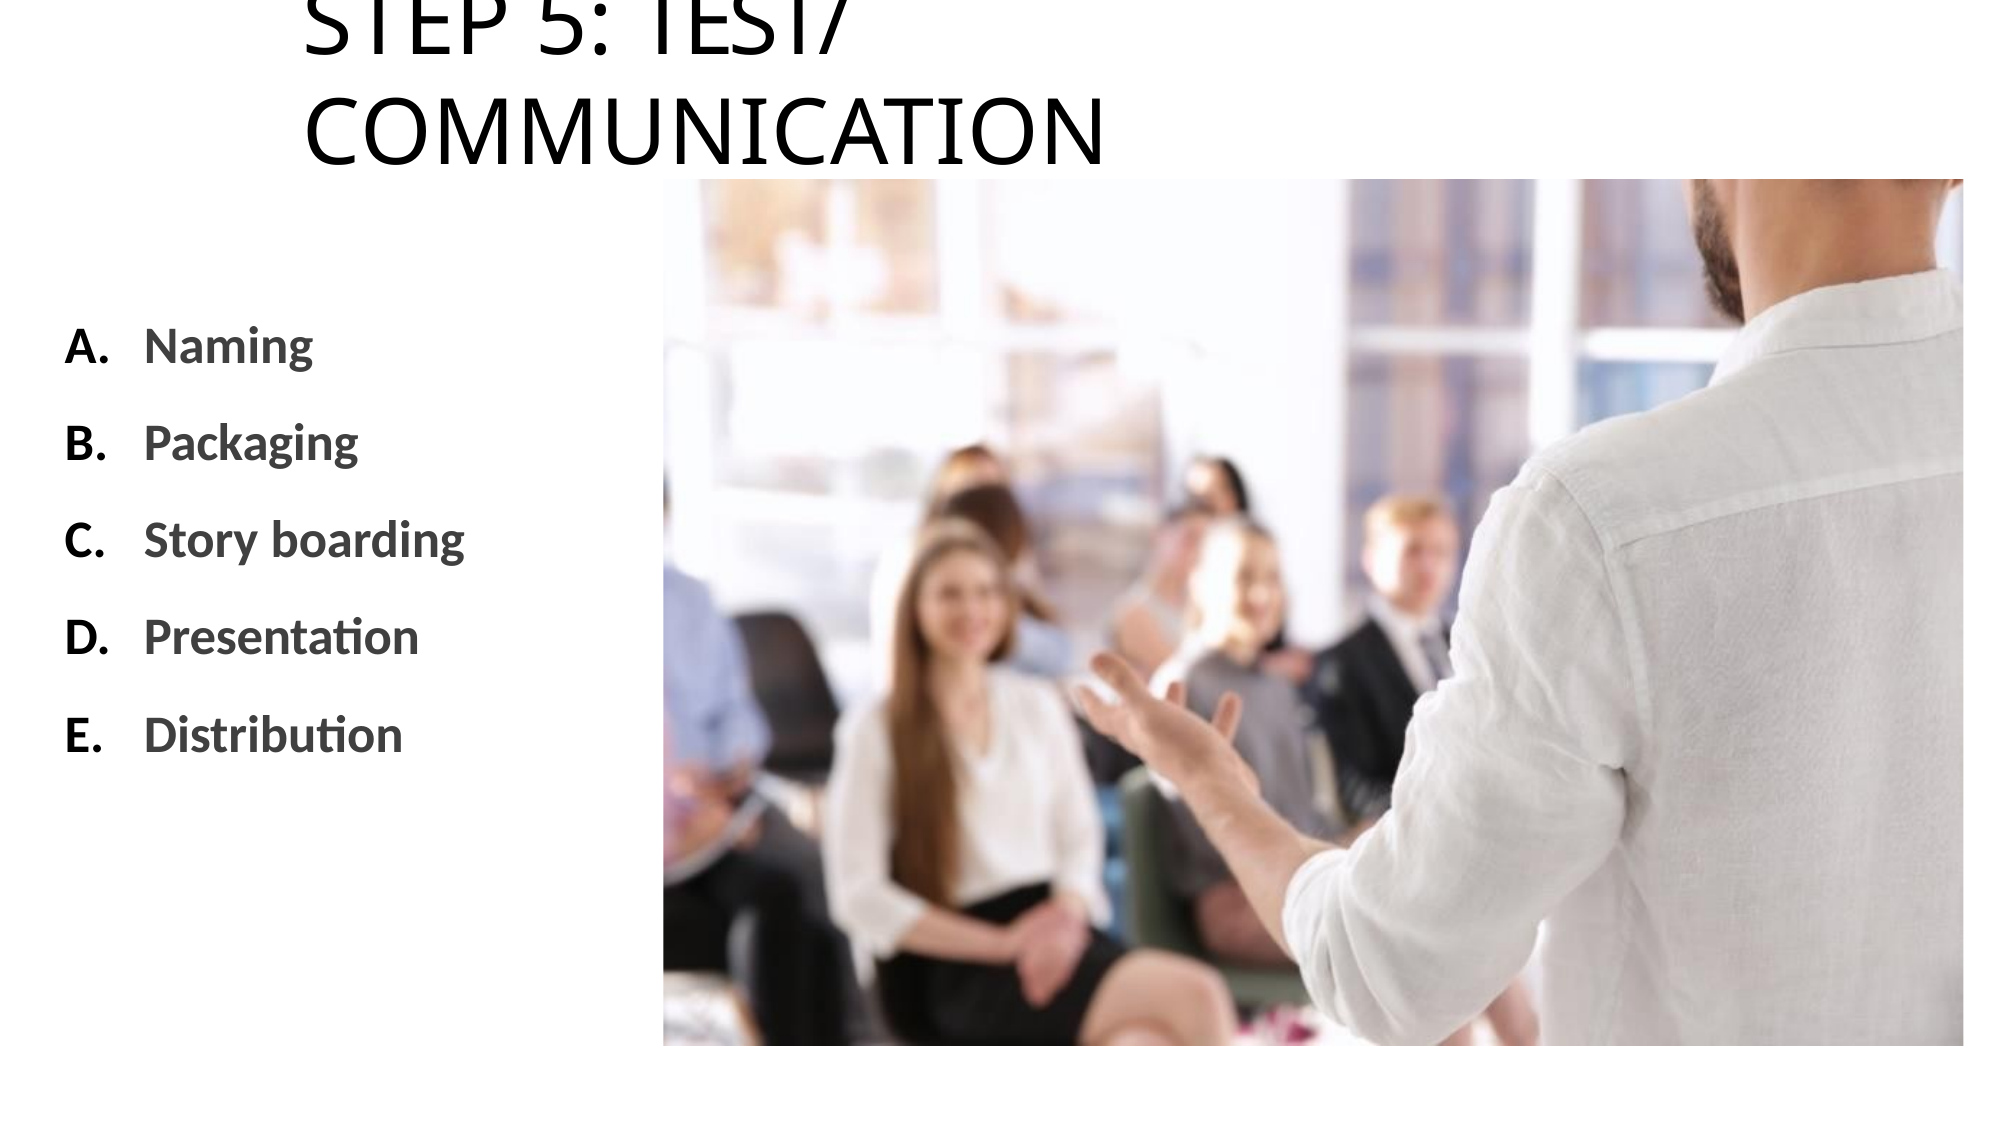

# STEP 5: TEST/ COMMUNICATION
Naming
Packaging
Story boarding
Presentation
Distribution